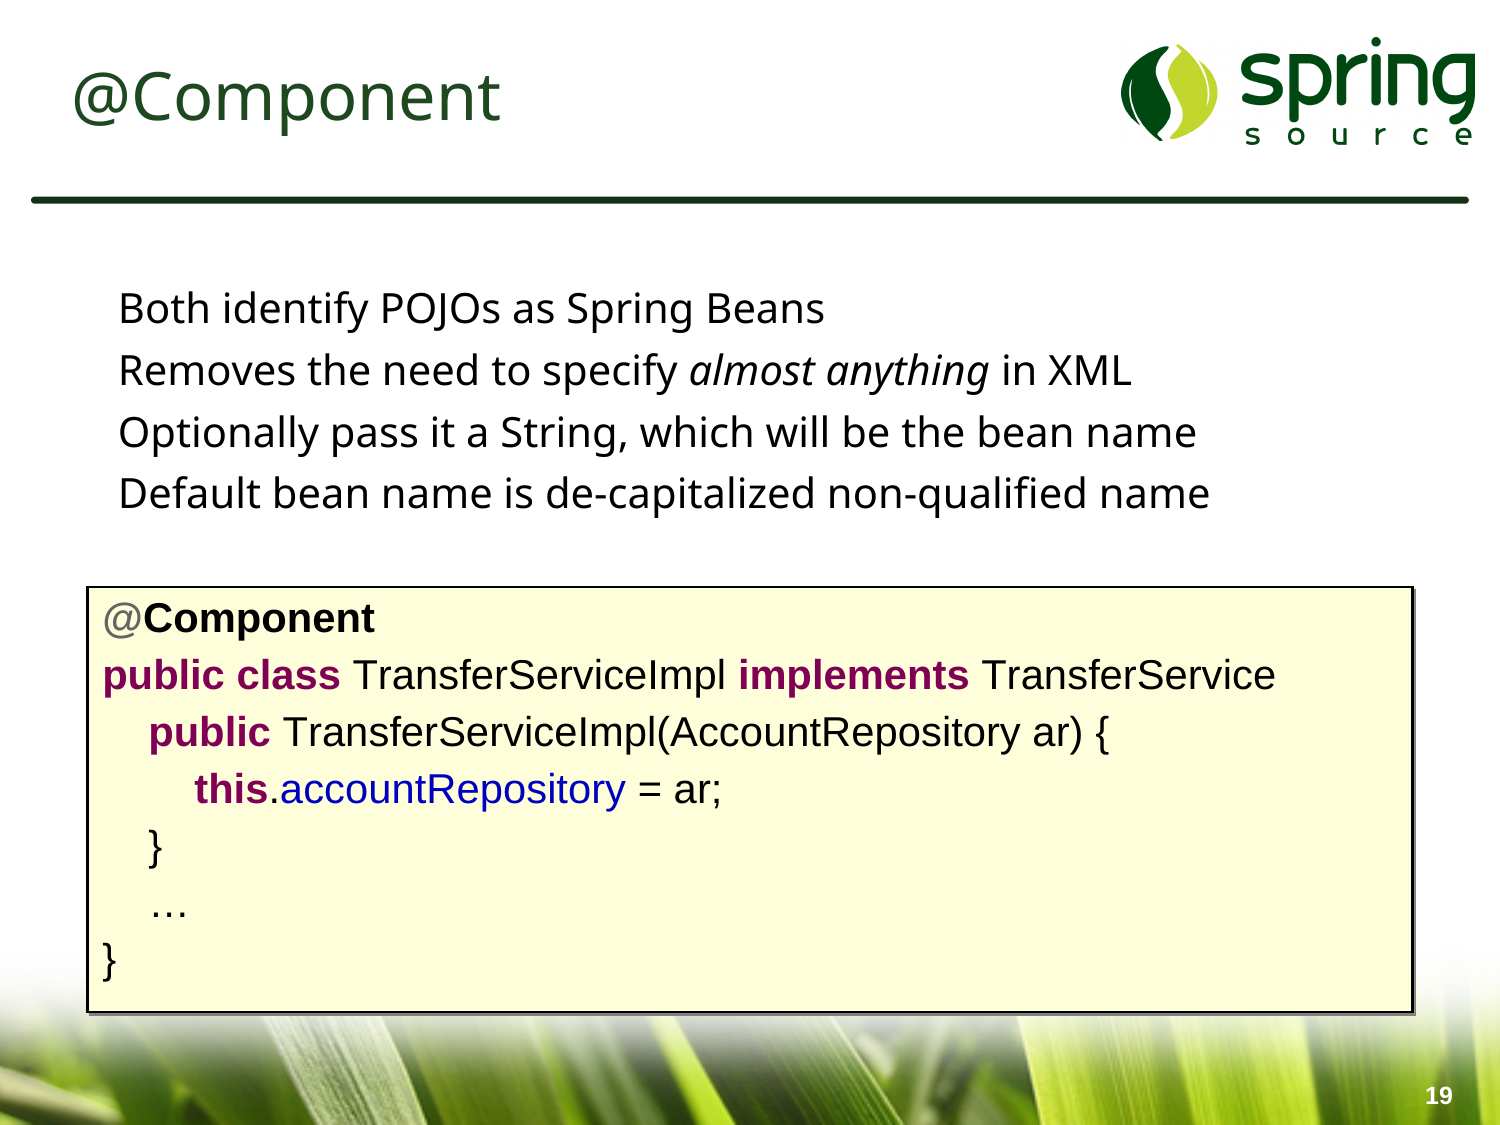

# @Component
Both identify POJOs as Spring Beans
Removes the need to specify almost anything in XML
Optionally pass it a String, which will be the bean name
Default bean name is de-capitalized non-qualified name
@Component
public class TransferServiceImpl implements TransferService
 public TransferServiceImpl(AccountRepository ar) {
 this.accountRepository = ar;
 }
 …
}